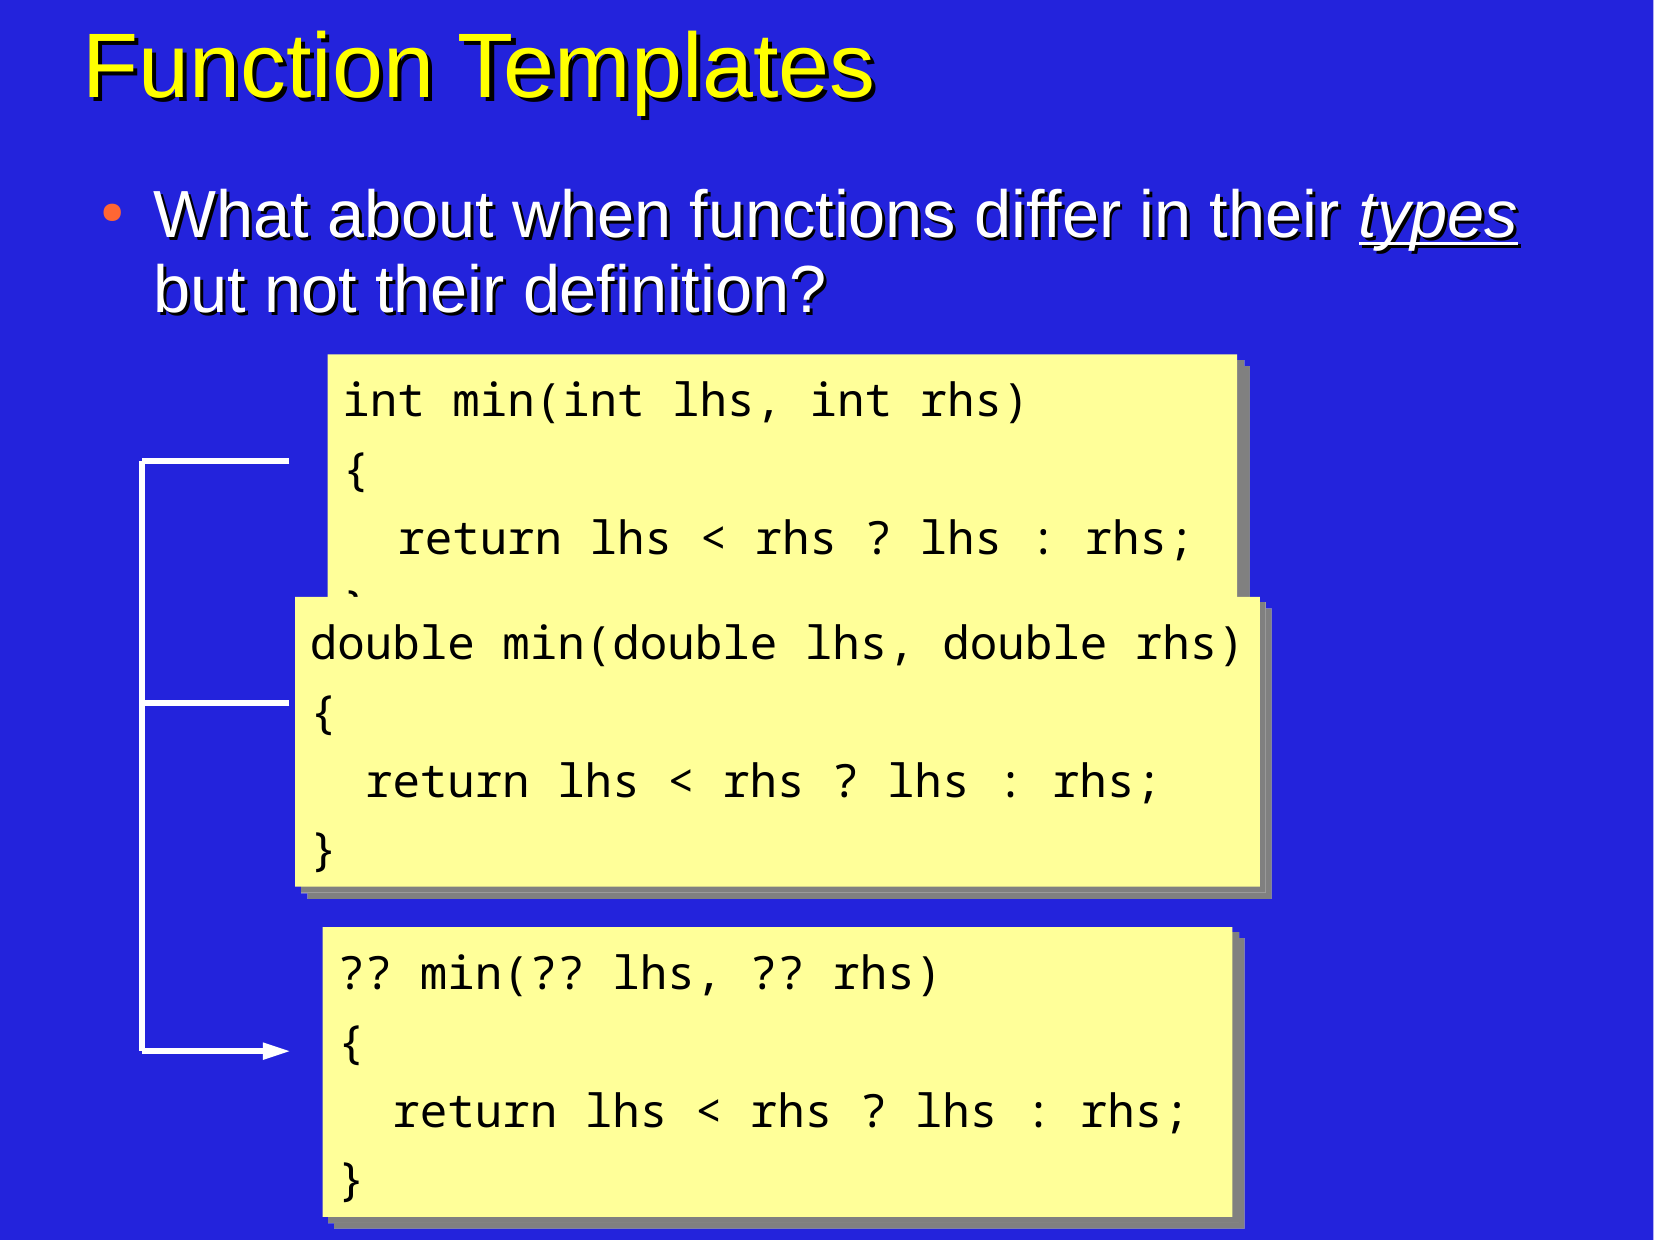

# Function Templates
What about when functions differ in their types but not their definition?
int min(int lhs, int rhs)
{
 return lhs < rhs ? lhs : rhs;
}
double min(double lhs, double rhs)
{
 return lhs < rhs ? lhs : rhs;
}
?? min(?? lhs, ?? rhs)
{
 return lhs < rhs ? lhs : rhs;
}